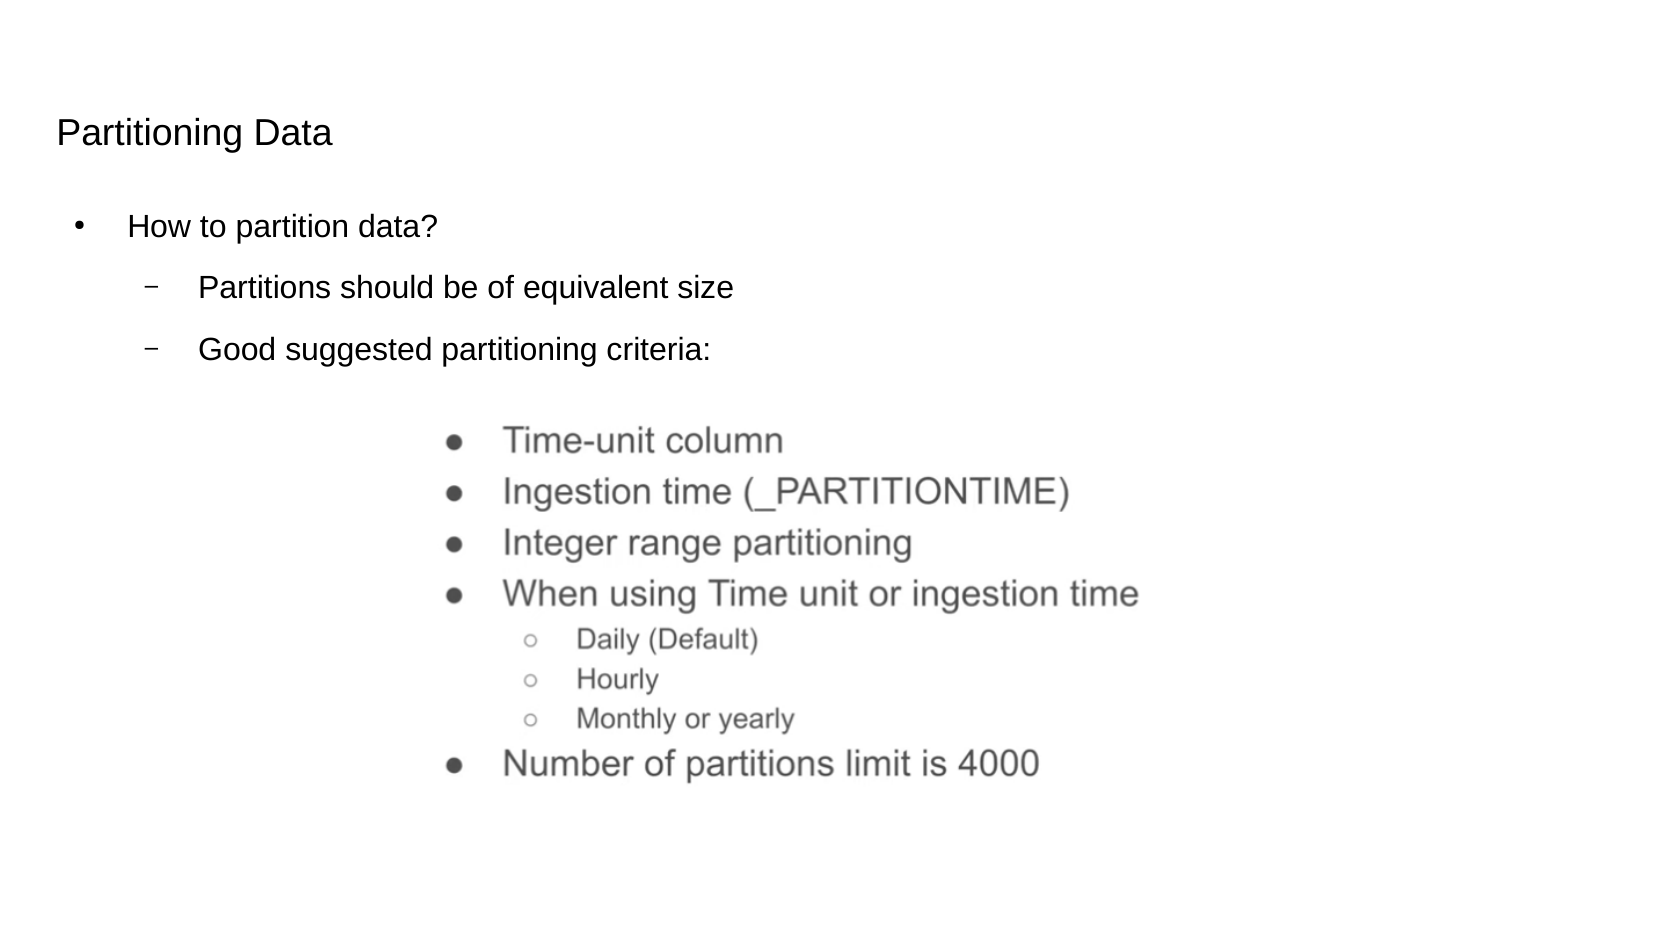

# Partitioning Data
How to partition data?
Partitions should be of equivalent size
Good suggested partitioning criteria: